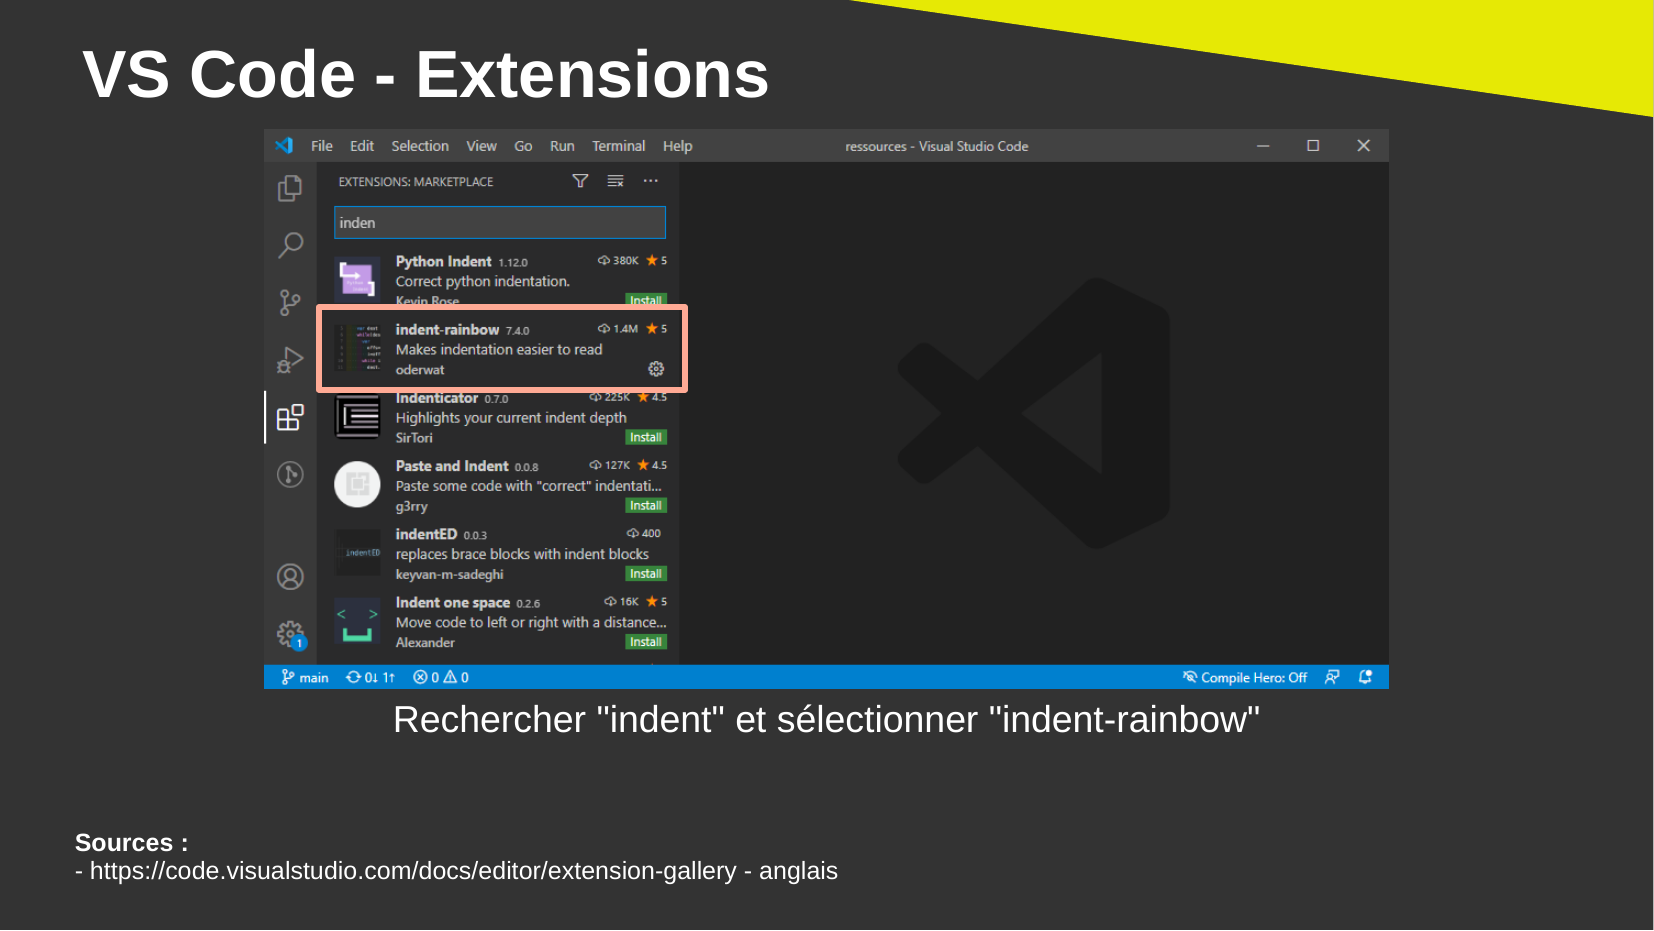

# VS Code - Extensions
Rechercher "indent" et sélectionner "indent-rainbow"
Sources :
- https://code.visualstudio.com/docs/editor/extension-gallery - anglais